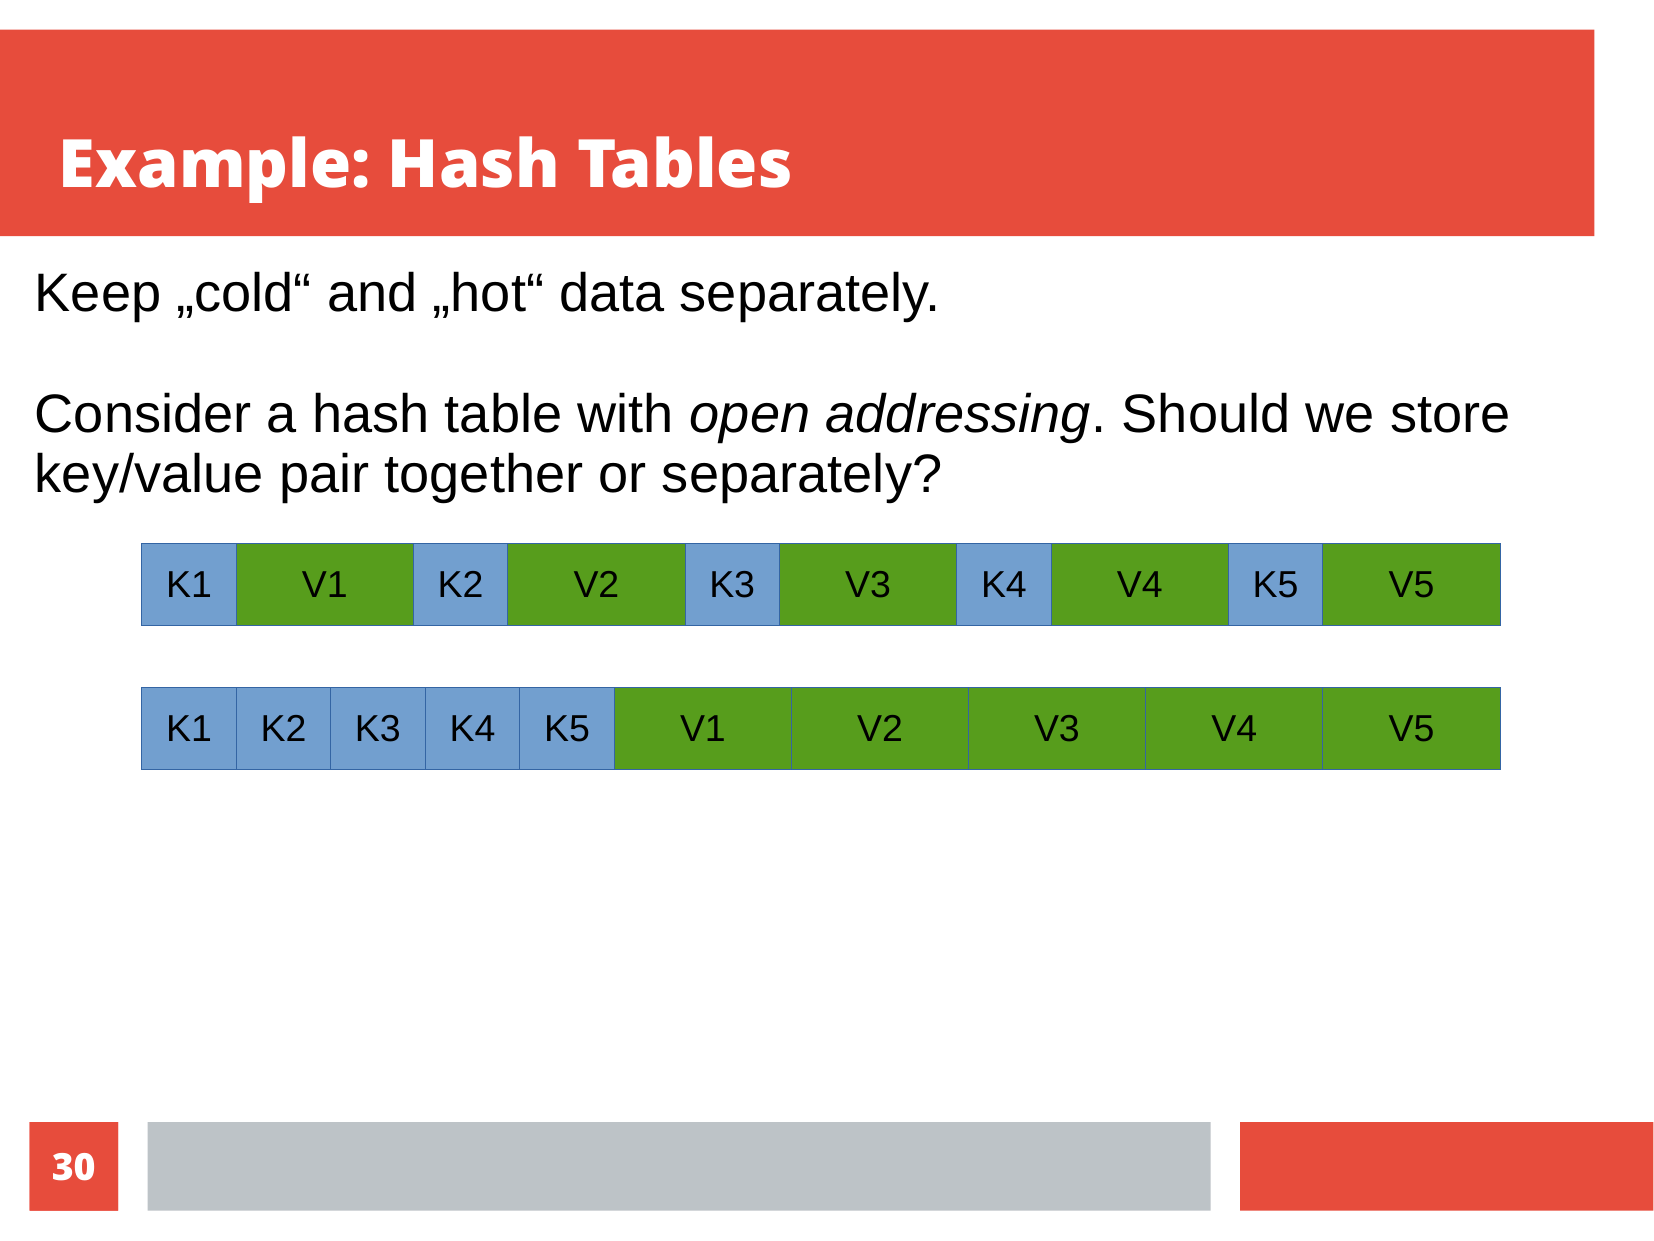

# Example: Hash Tables
Keep „cold“ and „hot“ data separately.
Consider a hash table with open addressing. Should we store key/value pair together or separately?
K1
V1
K2
V2
K3
V3
K4
V4
K5
V5
K1
K2
K3
K4
K5
V1
V2
V3
V4
V5
30